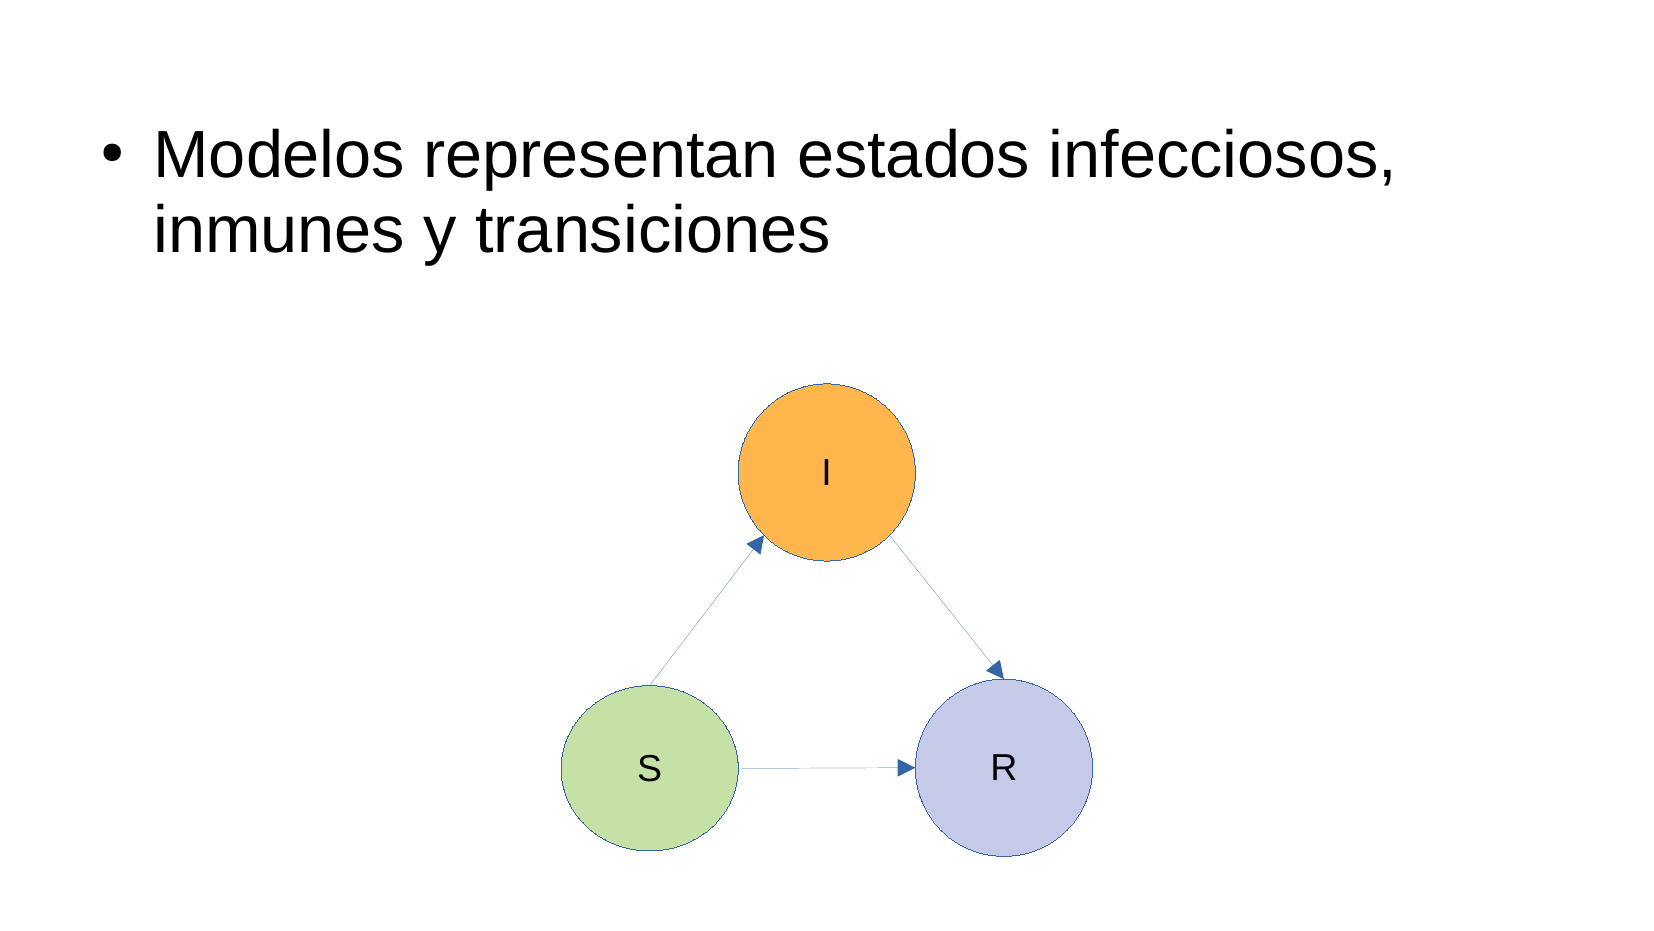

# Modelos representan estados infecciosos, inmunes y transiciones
I
R
S